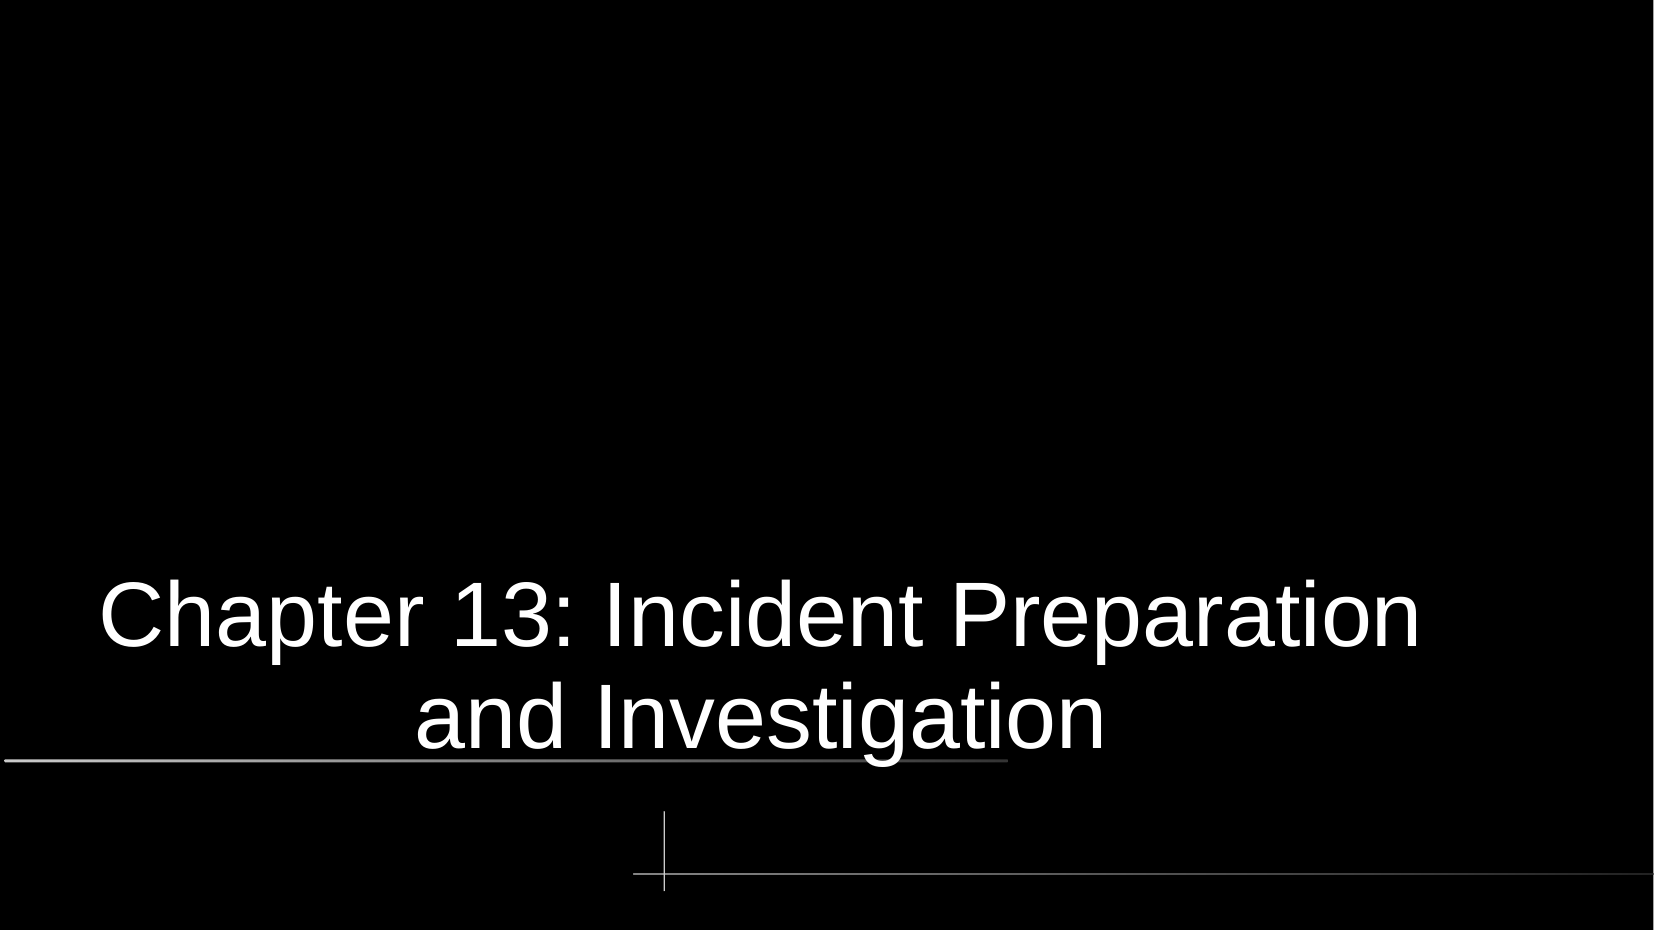

# Chapter 13: Incident Preparation and Investigation